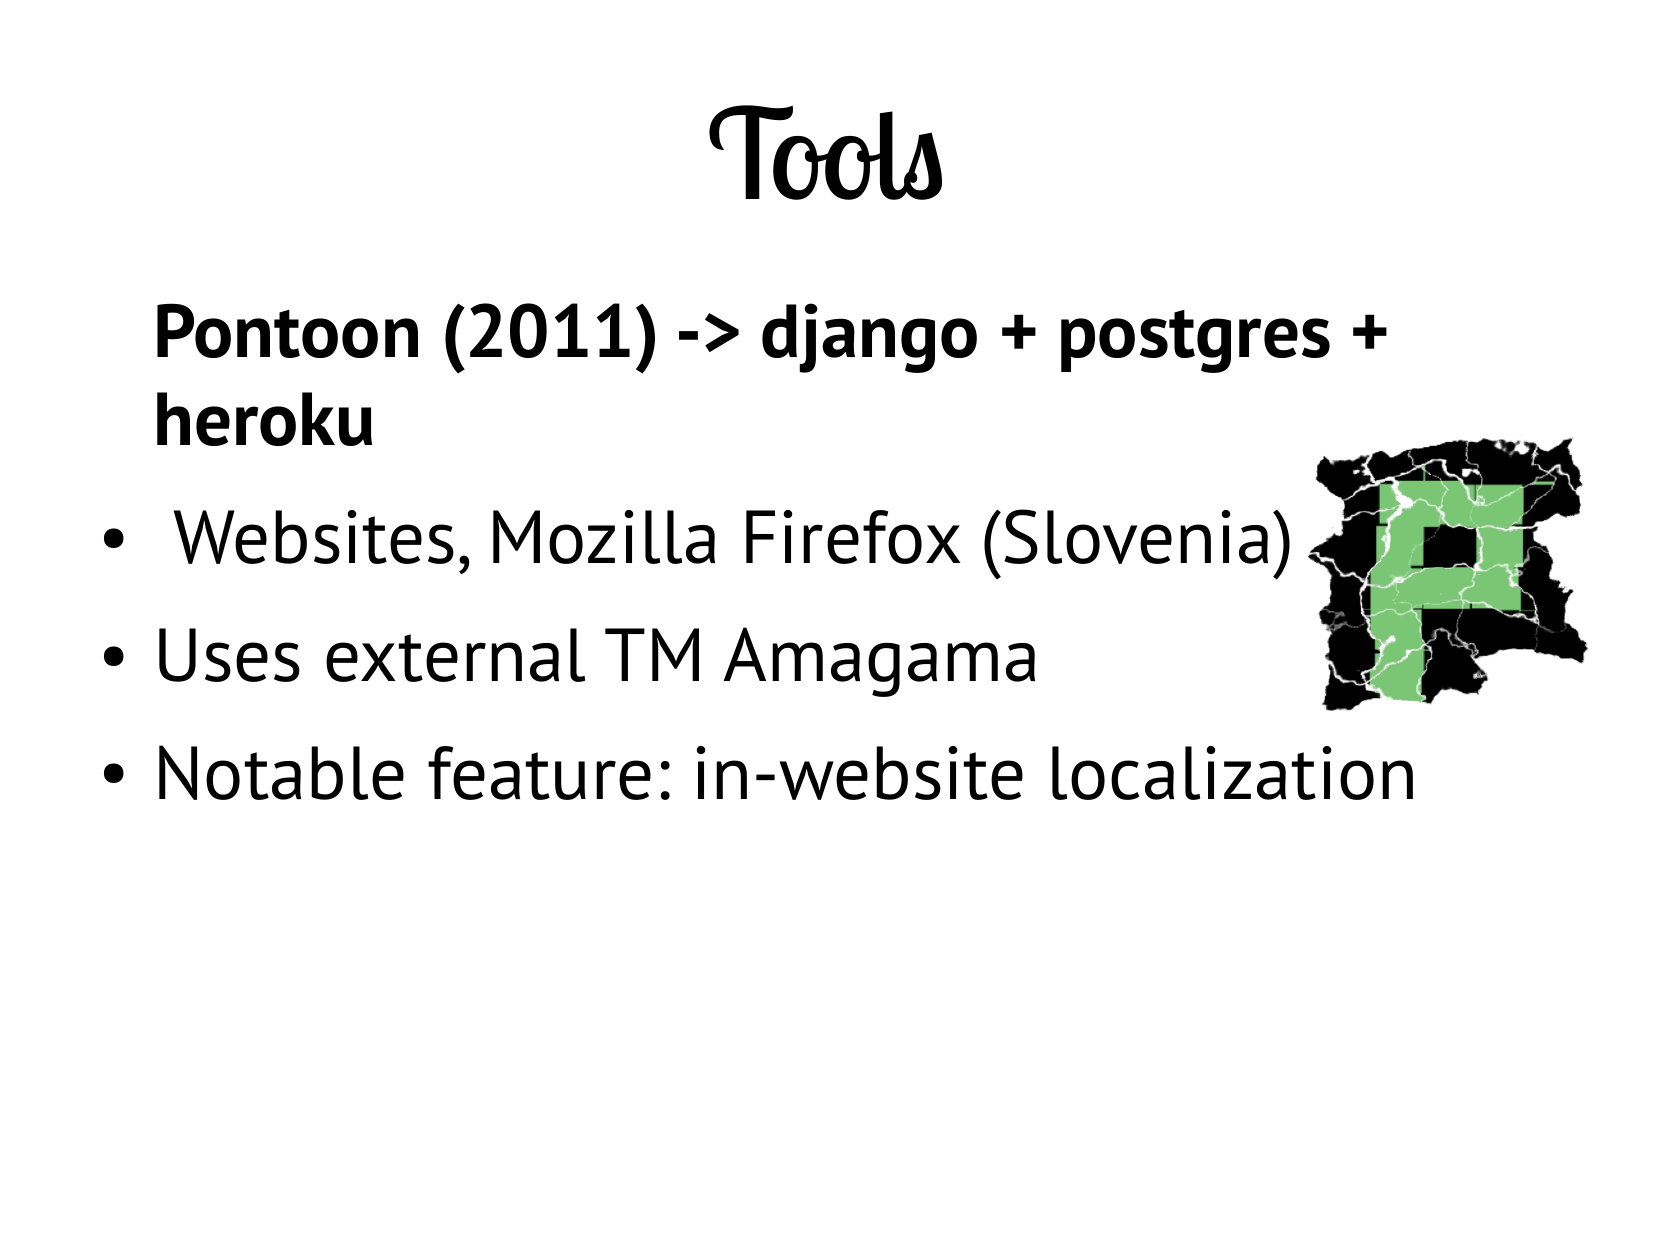

# Tools
Pontoon (2011) -> django + postgres + heroku
 Websites, Mozilla Firefox (Slovenia)
Uses external TM Amagama
Notable feature: in-website localization